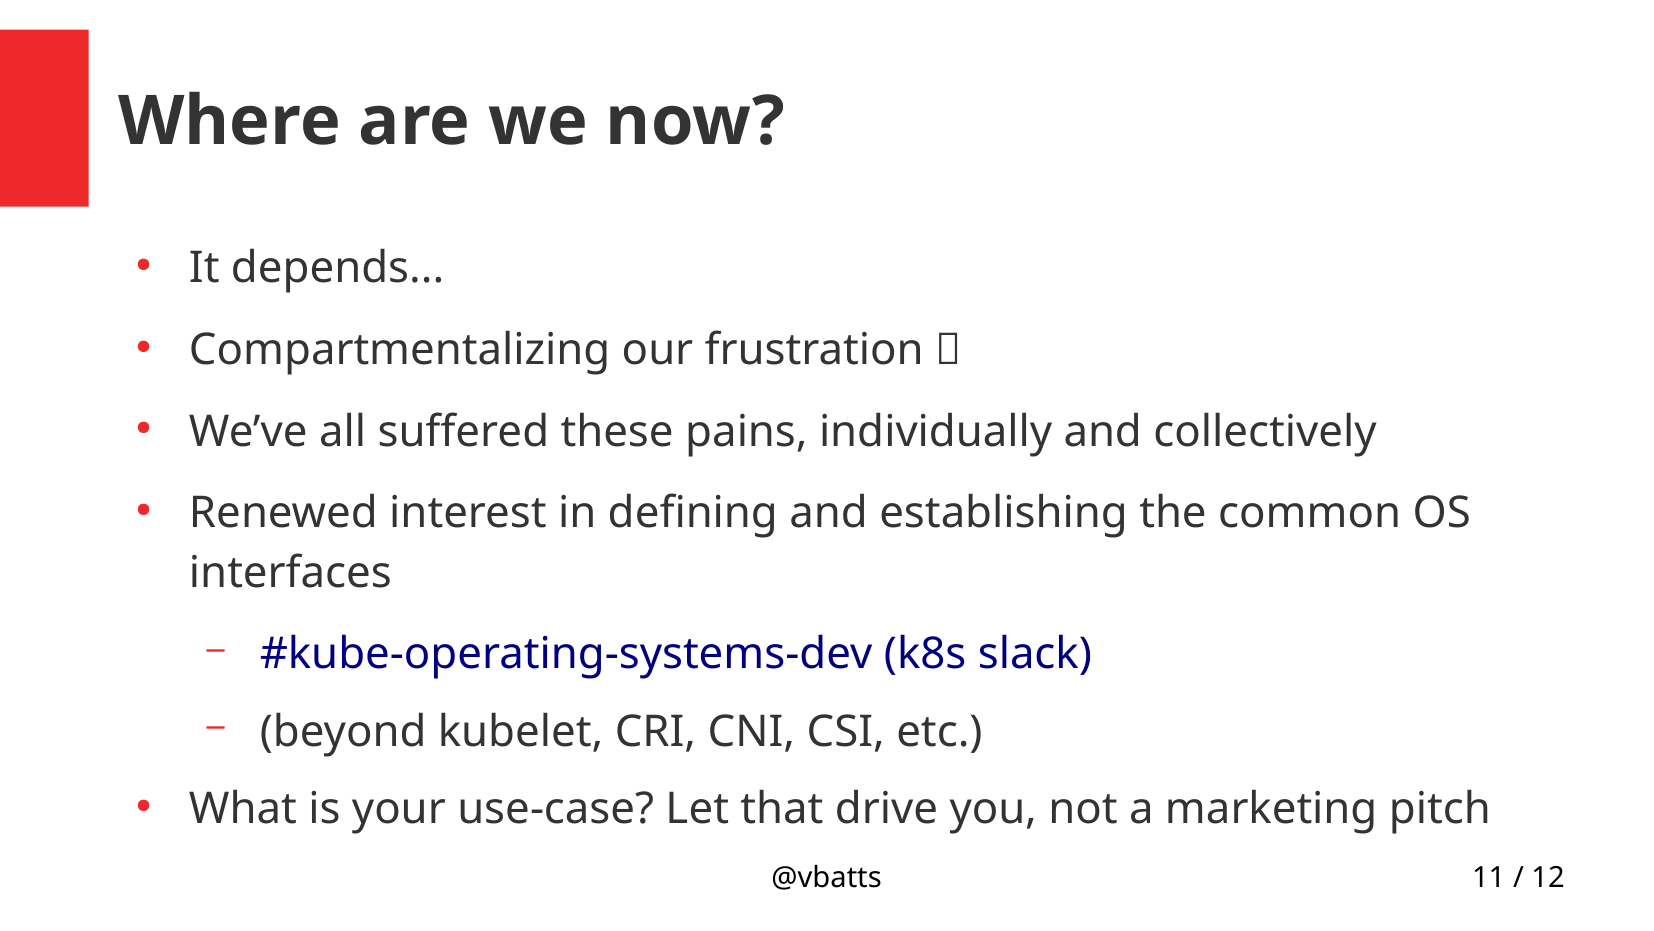

# Where are we now?
It depends...
Compartmentalizing our frustration 🥺
We’ve all suffered these pains, individually and collectively
Renewed interest in defining and establishing the common OS interfaces
#kube-operating-systems-dev (k8s slack)
(beyond kubelet, CRI, CNI, CSI, etc.)
What is your use-case? Let that drive you, not a marketing pitch
@vbatts
11